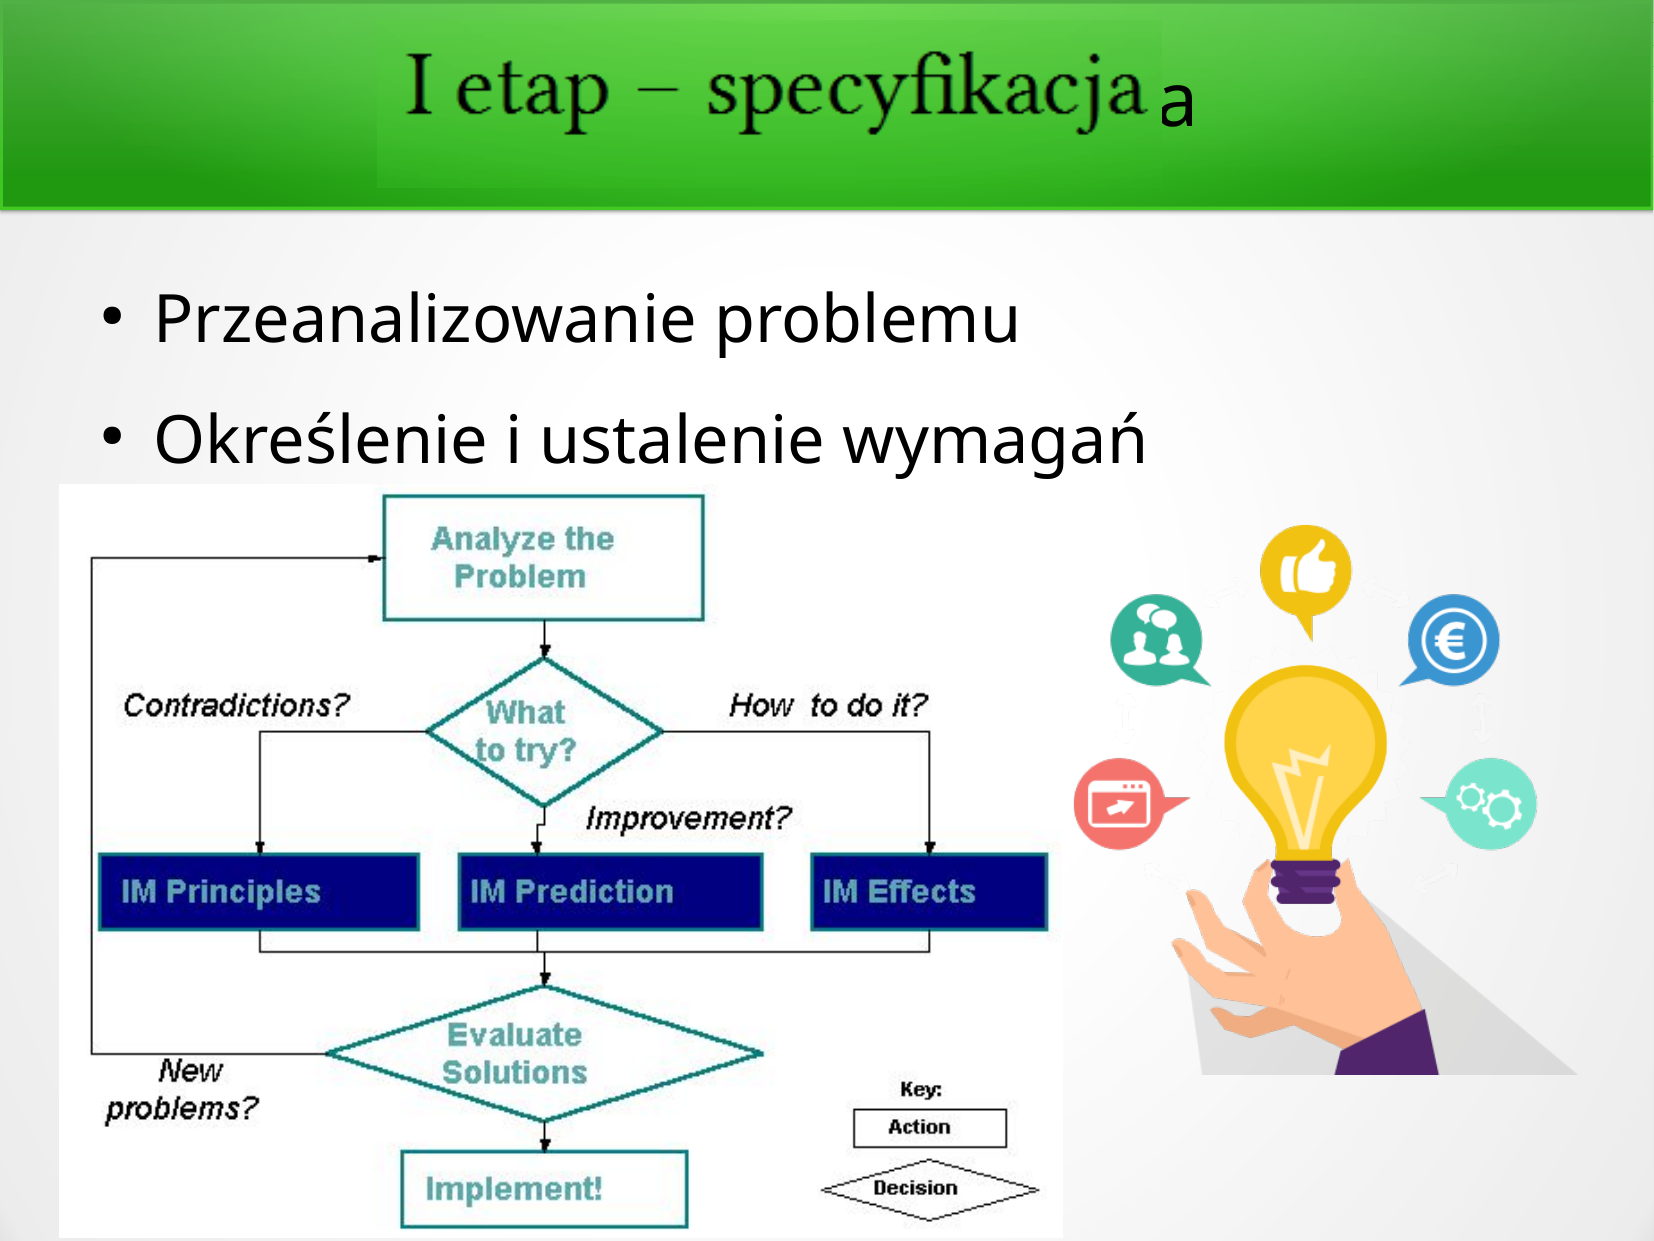

# I etap – specyfi kacja
Przeanalizowanie problemu
Określenie i ustalenie wymagań systemowych